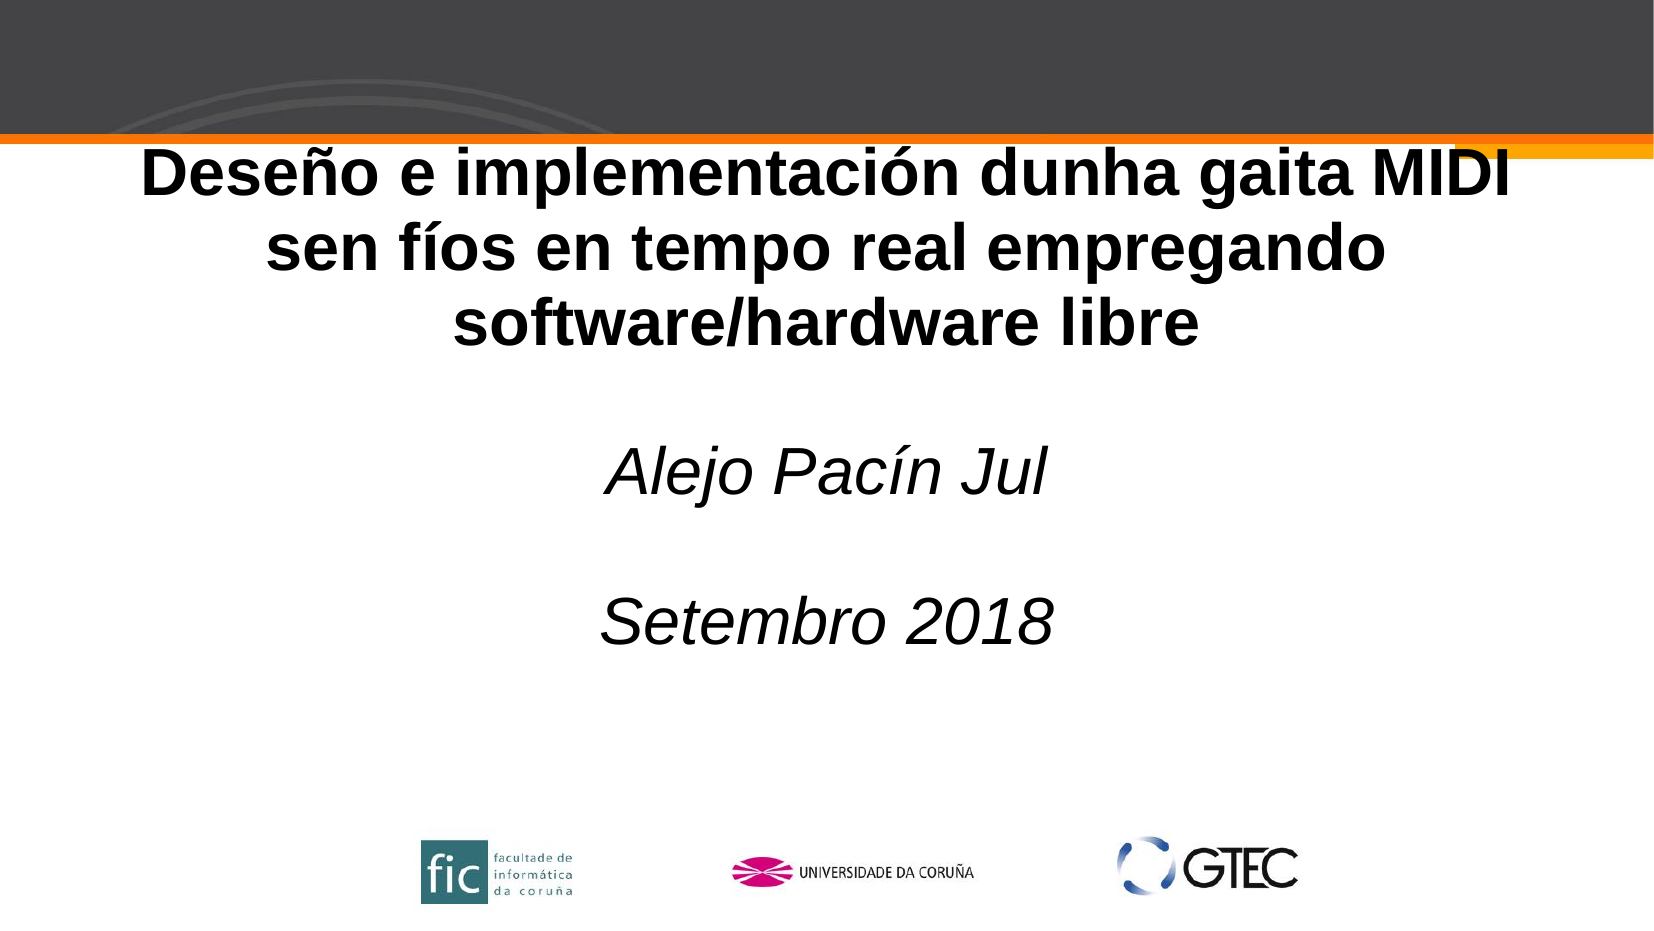

# Deseño e implementación dunha gaita MIDI sen fíos en tempo real empregando software/hardware libre
Alejo Pacín Jul
Setembro 2018